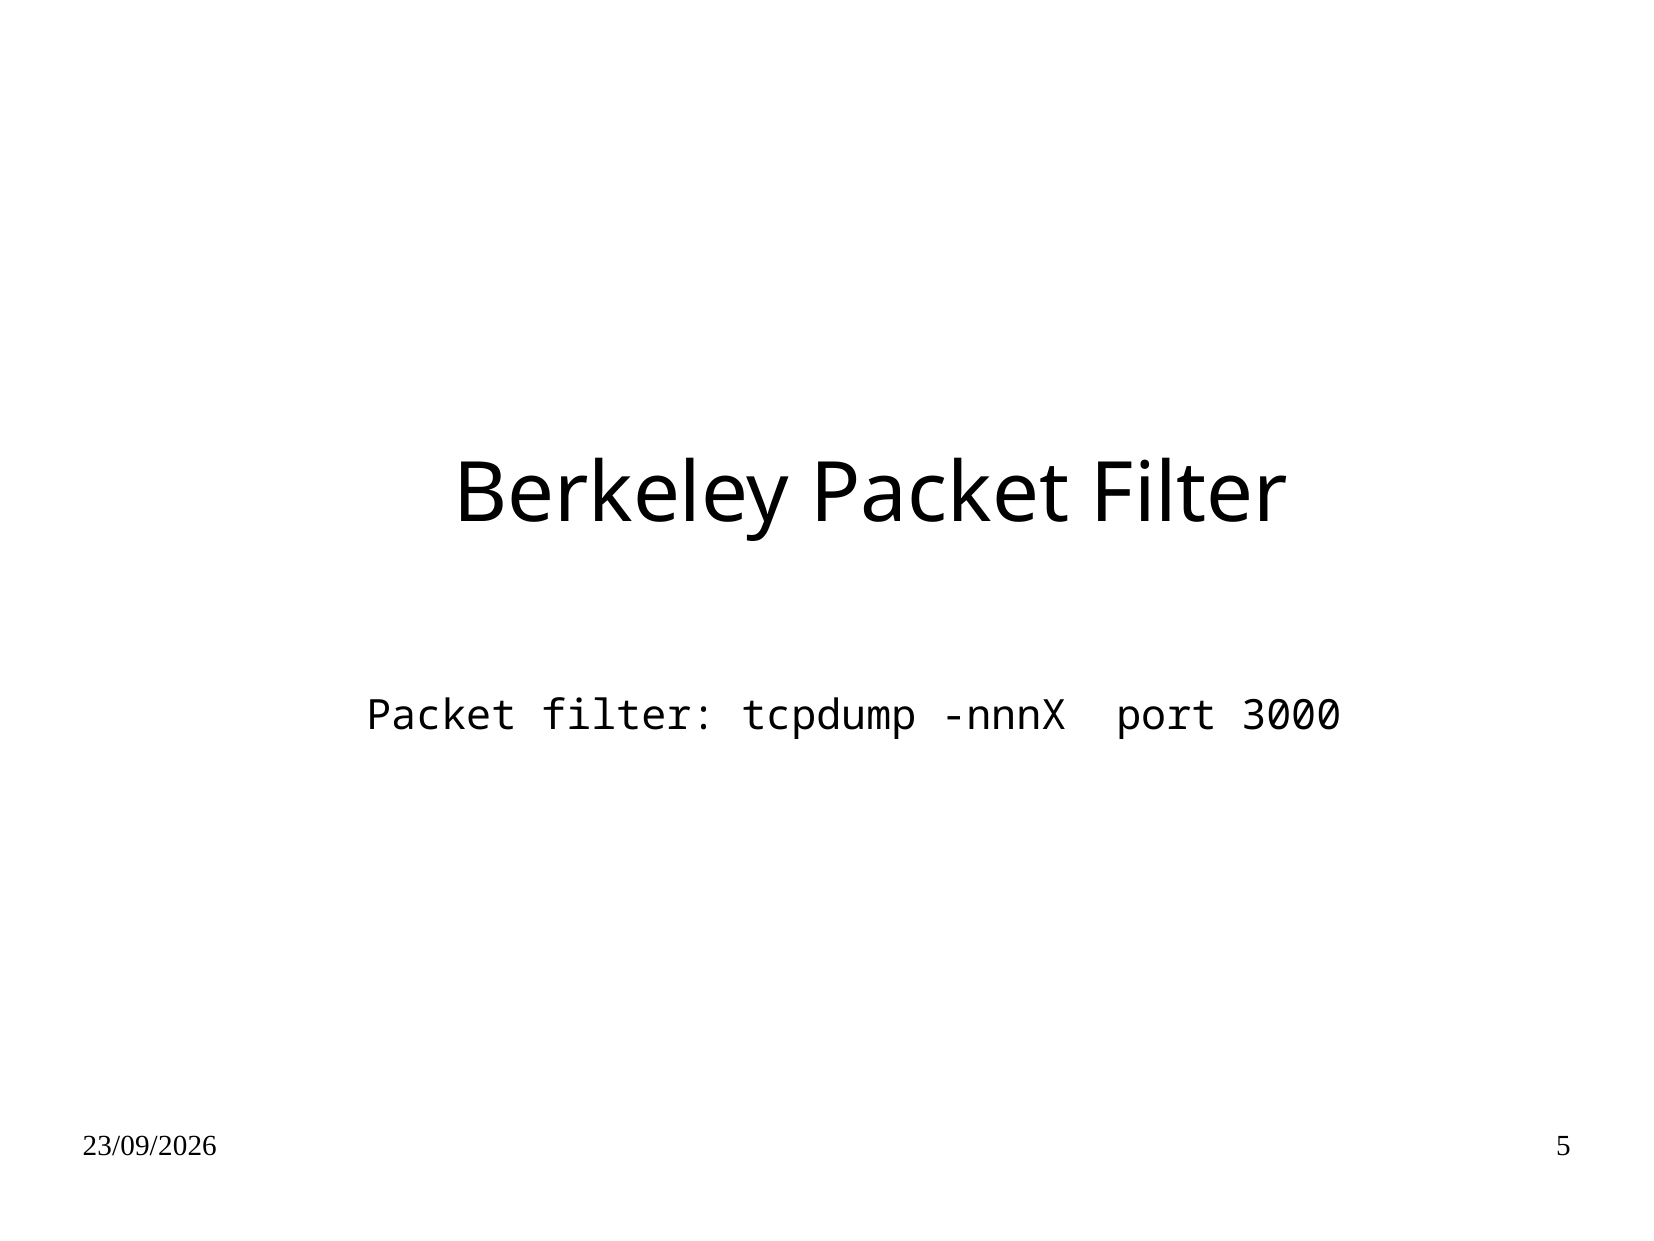

# Berkeley Packet Filter
Packet filter: tcpdump -nnnX port 3000
5